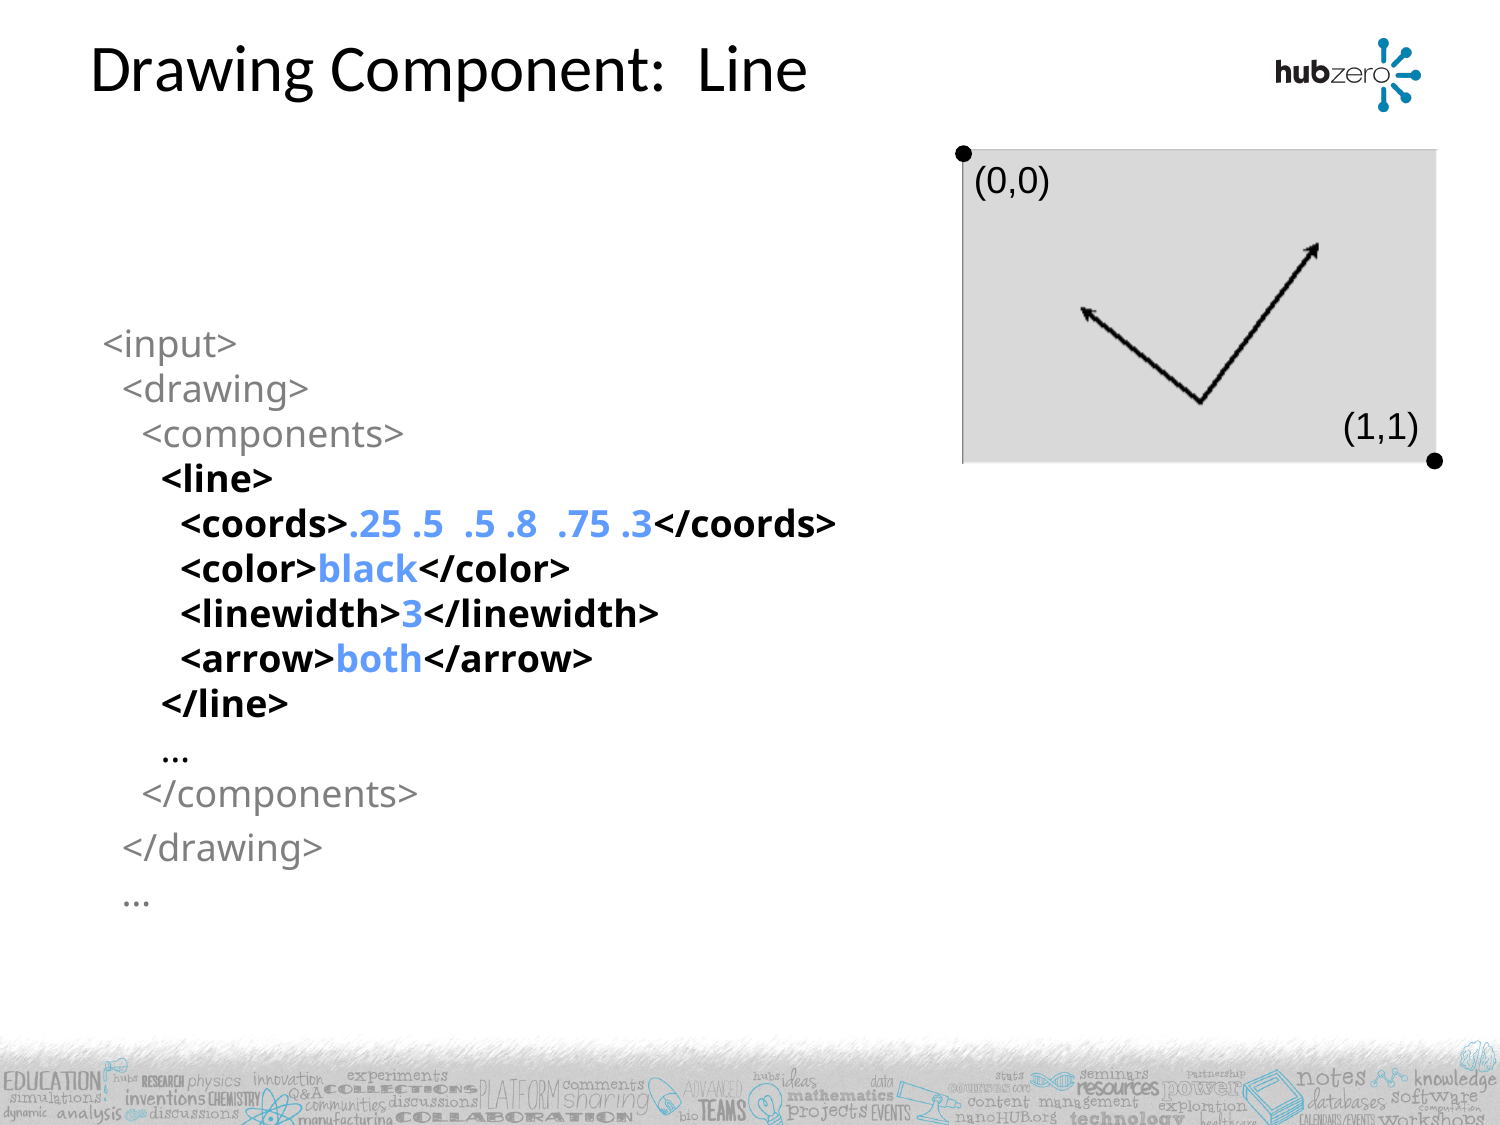

Drawing Component: Line
(0,0)
<input>
 <drawing>
 <components>
 <line>
 <coords>.25 .5 .5 .8 .75 .3</coords>
 <color>black</color>
 <linewidth>3</linewidth>
 <arrow>both</arrow>
 </line>
 …
 </components>
 </drawing>
 …
(1,1)